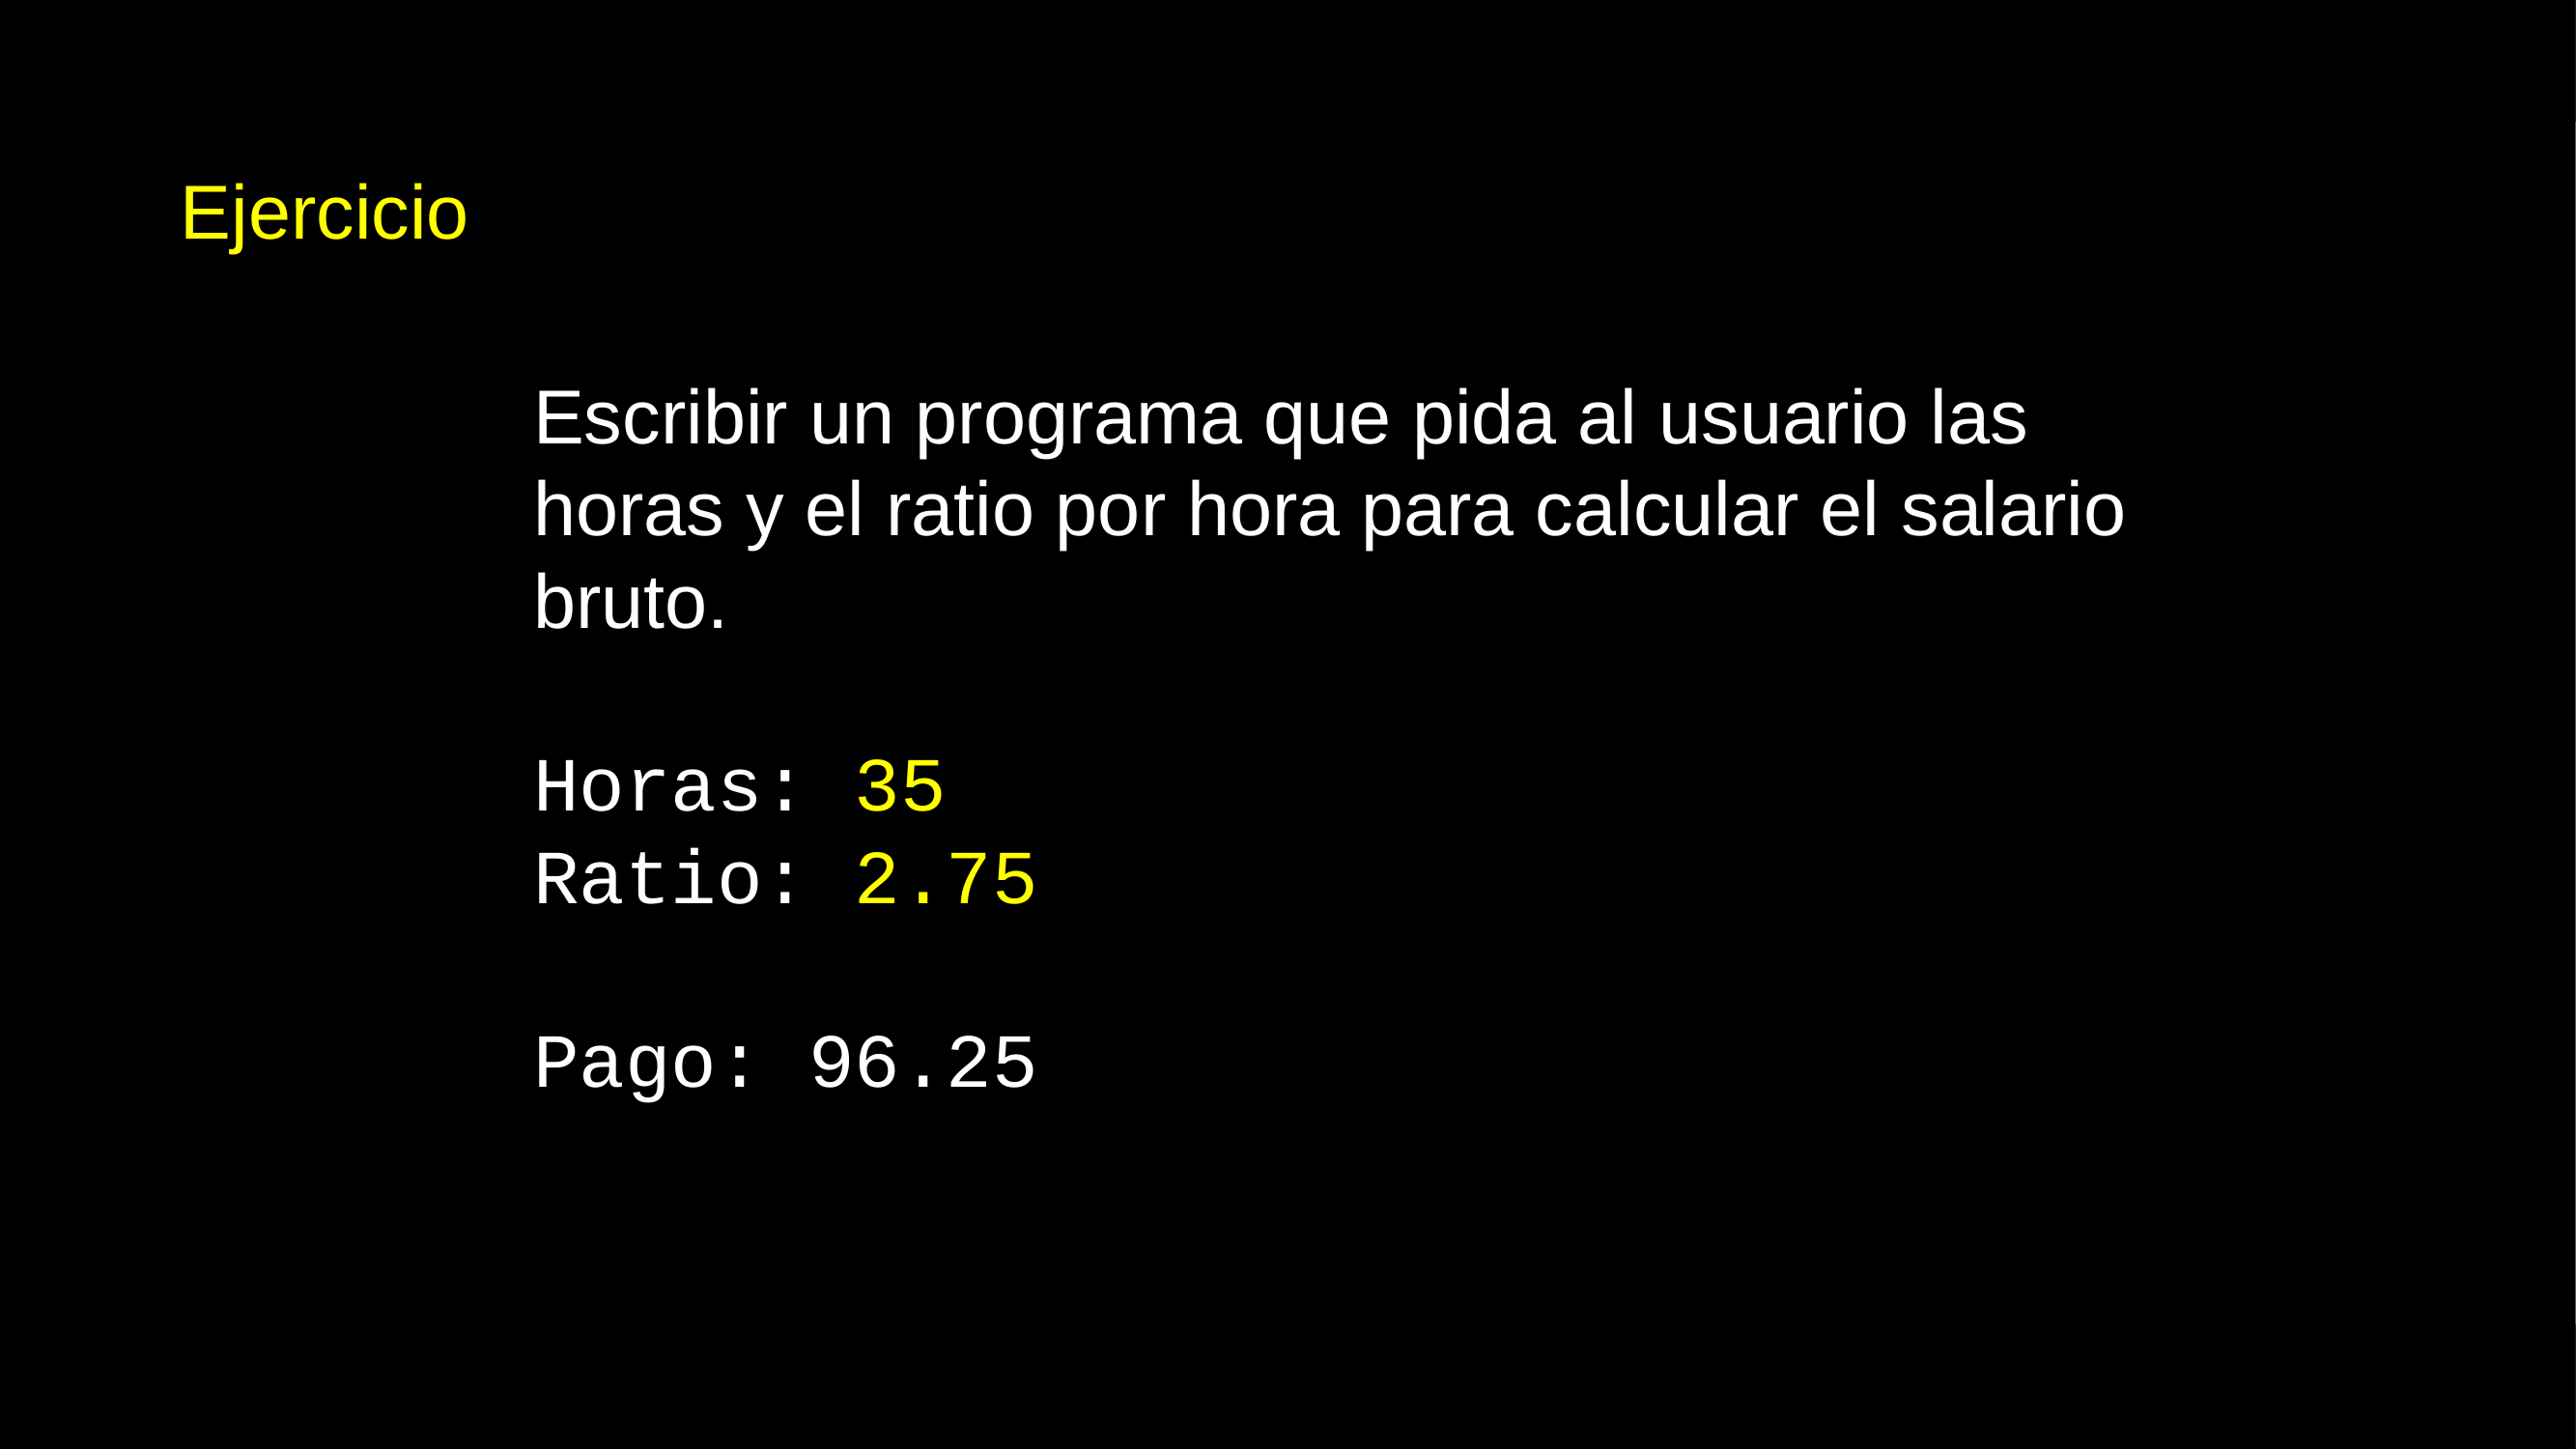

Ejercicio
Escribir un programa que pida al usuario las horas y el ratio por hora para calcular el salario bruto.
Horas: 35
Ratio: 2.75
Pago: 96.25